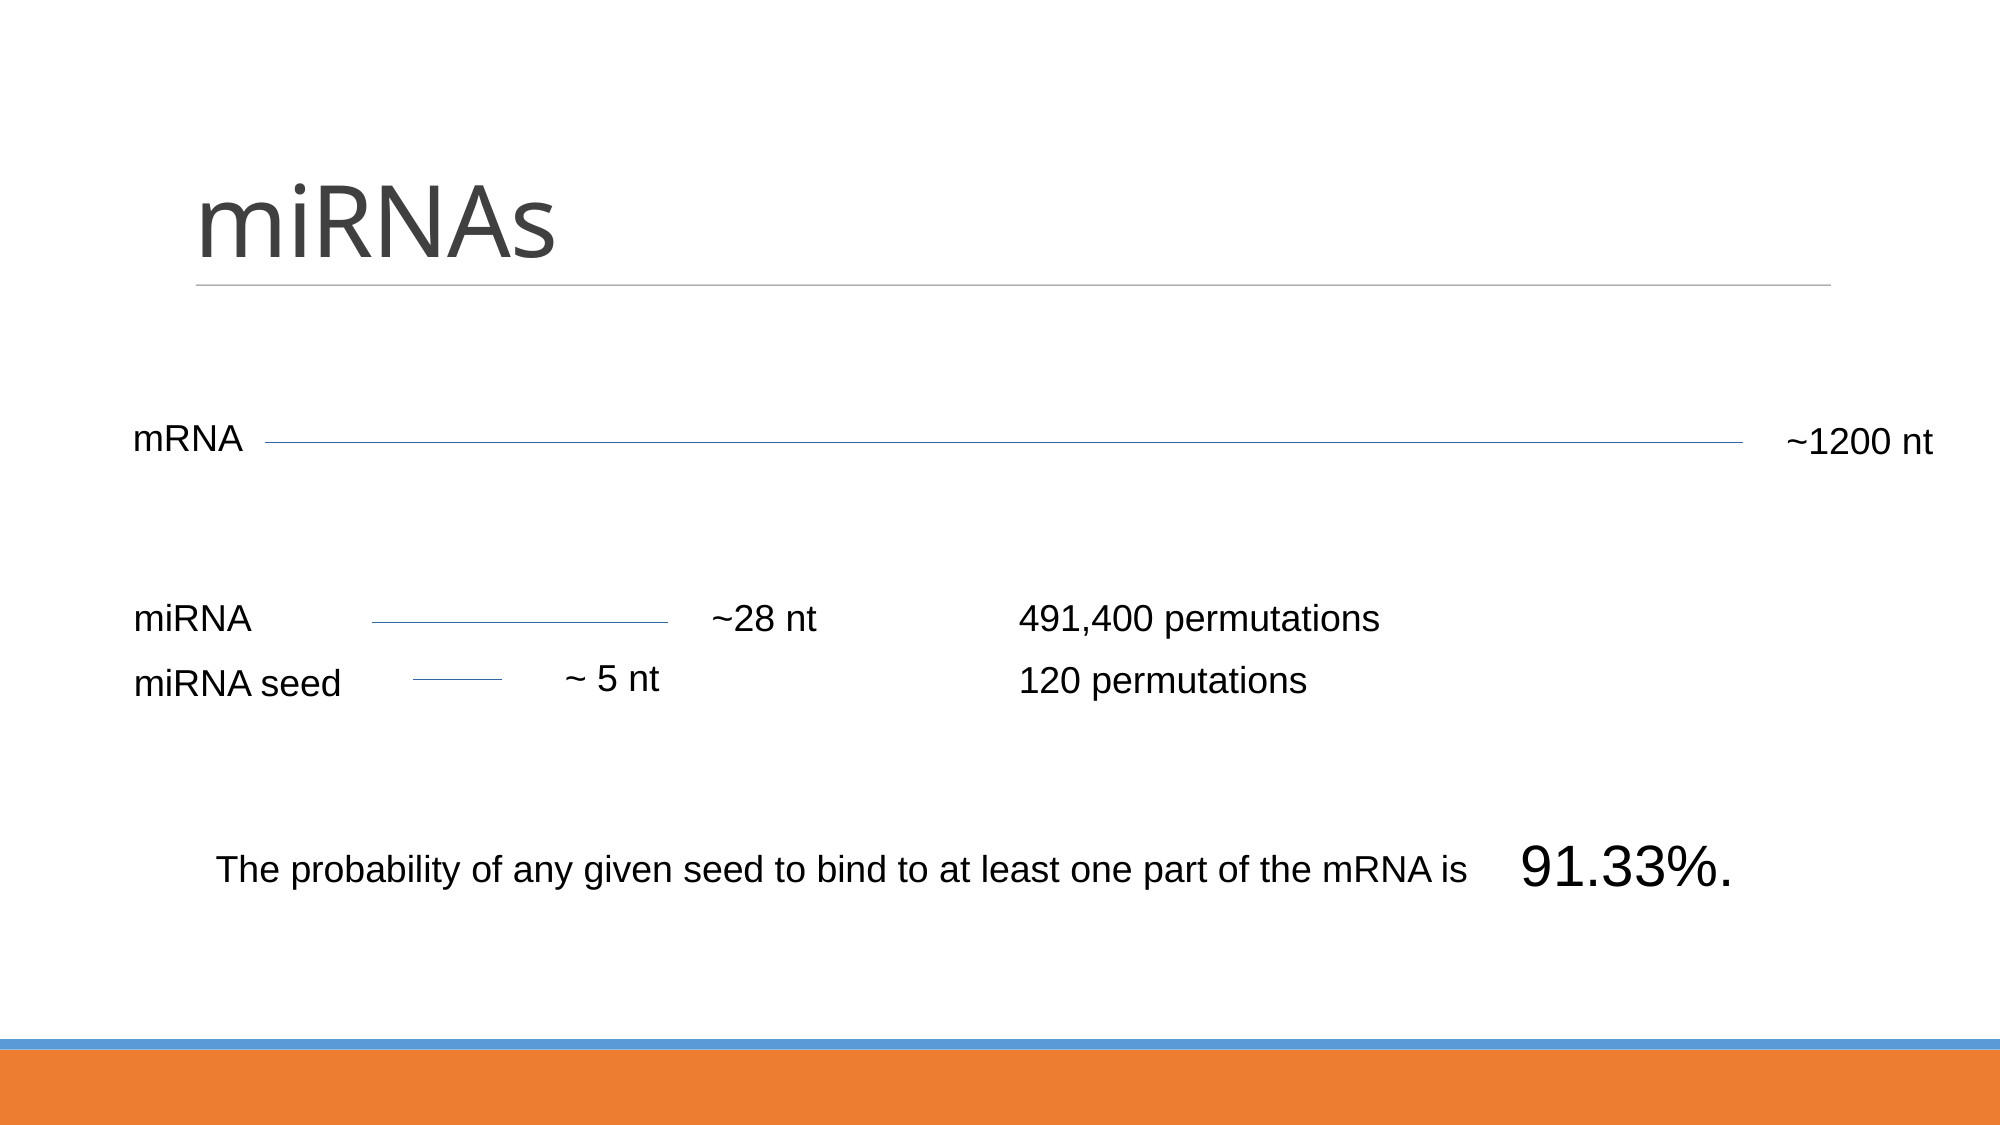

# miRNAs
mRNA
~1200 nt
miRNA
~28 nt
491,400 permutations
~ 5 nt
120 permutations
miRNA seed
91.33%.
The probability of any given seed to bind to at least one part of the mRNA is